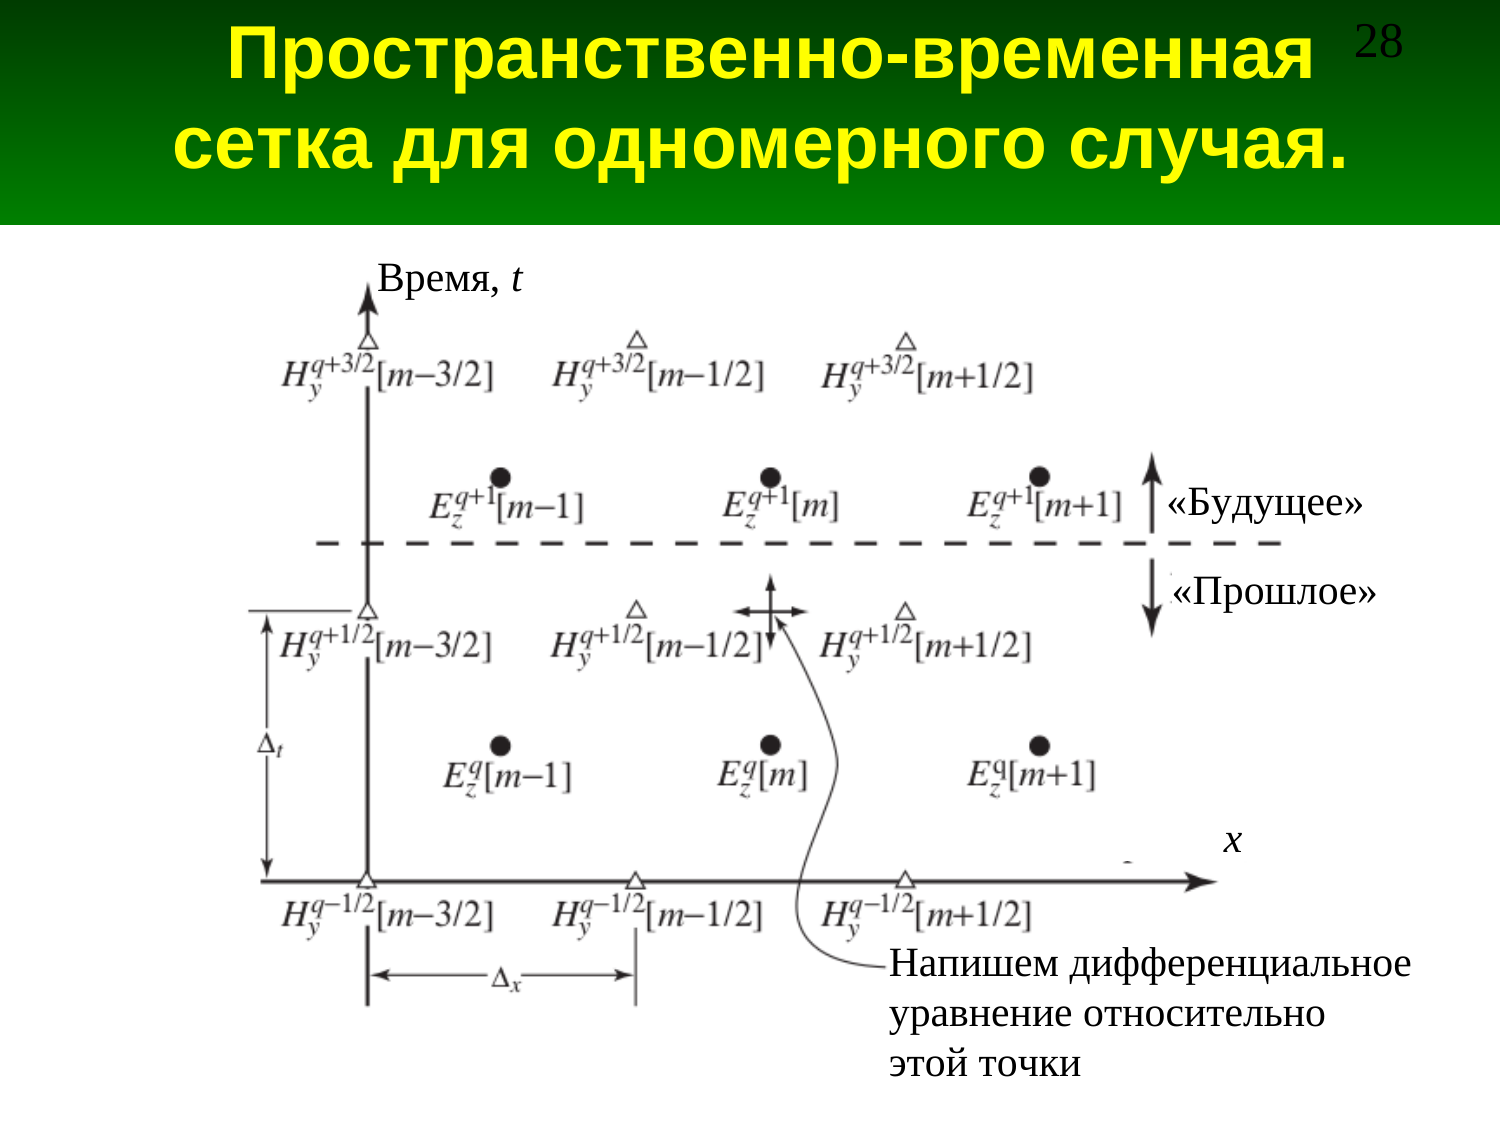

# Пространственно-временная сетка для одномерного случая.
Время, t
«Будущее»
«Прошлое»
 x
Напишем дифференциальное
уравнение относительно
этой точки